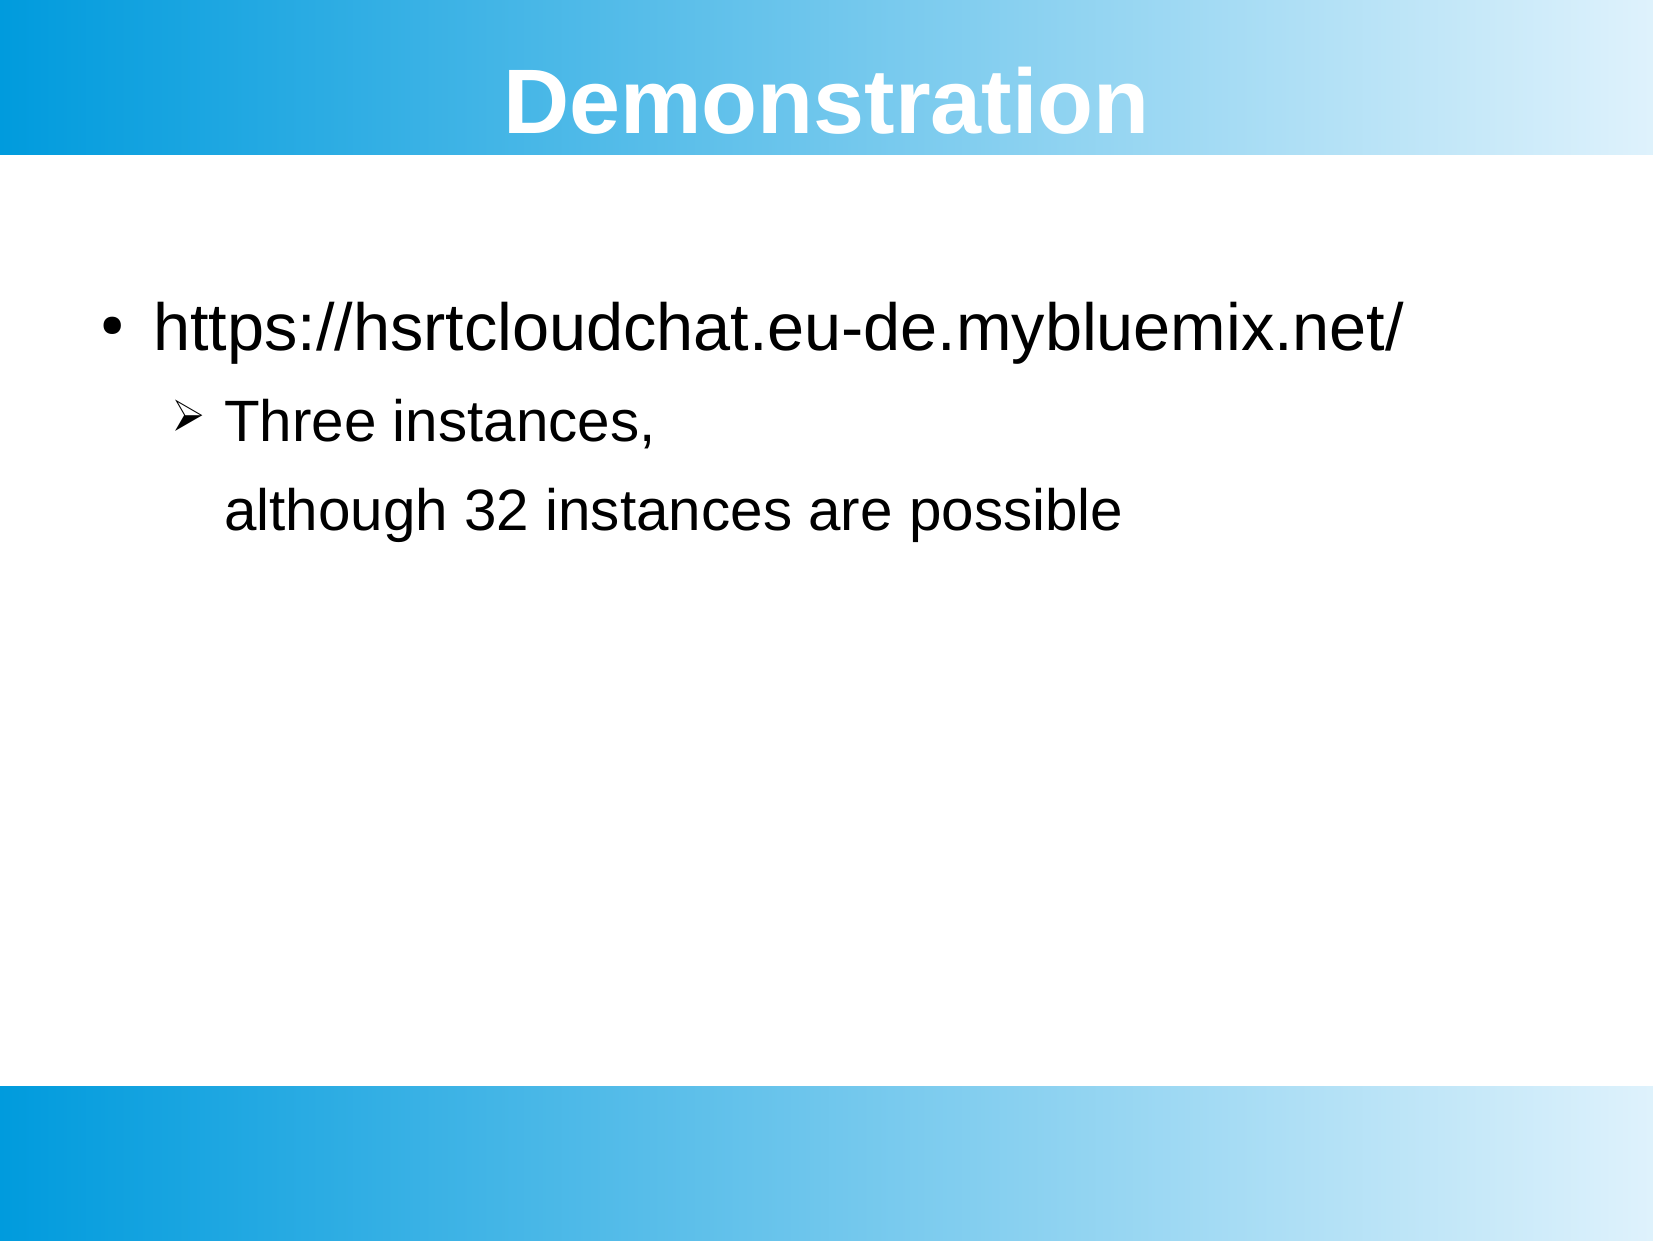

# Demonstration
https://hsrtcloudchat.eu-de.mybluemix.net/
Three instances,
although 32 instances are possible